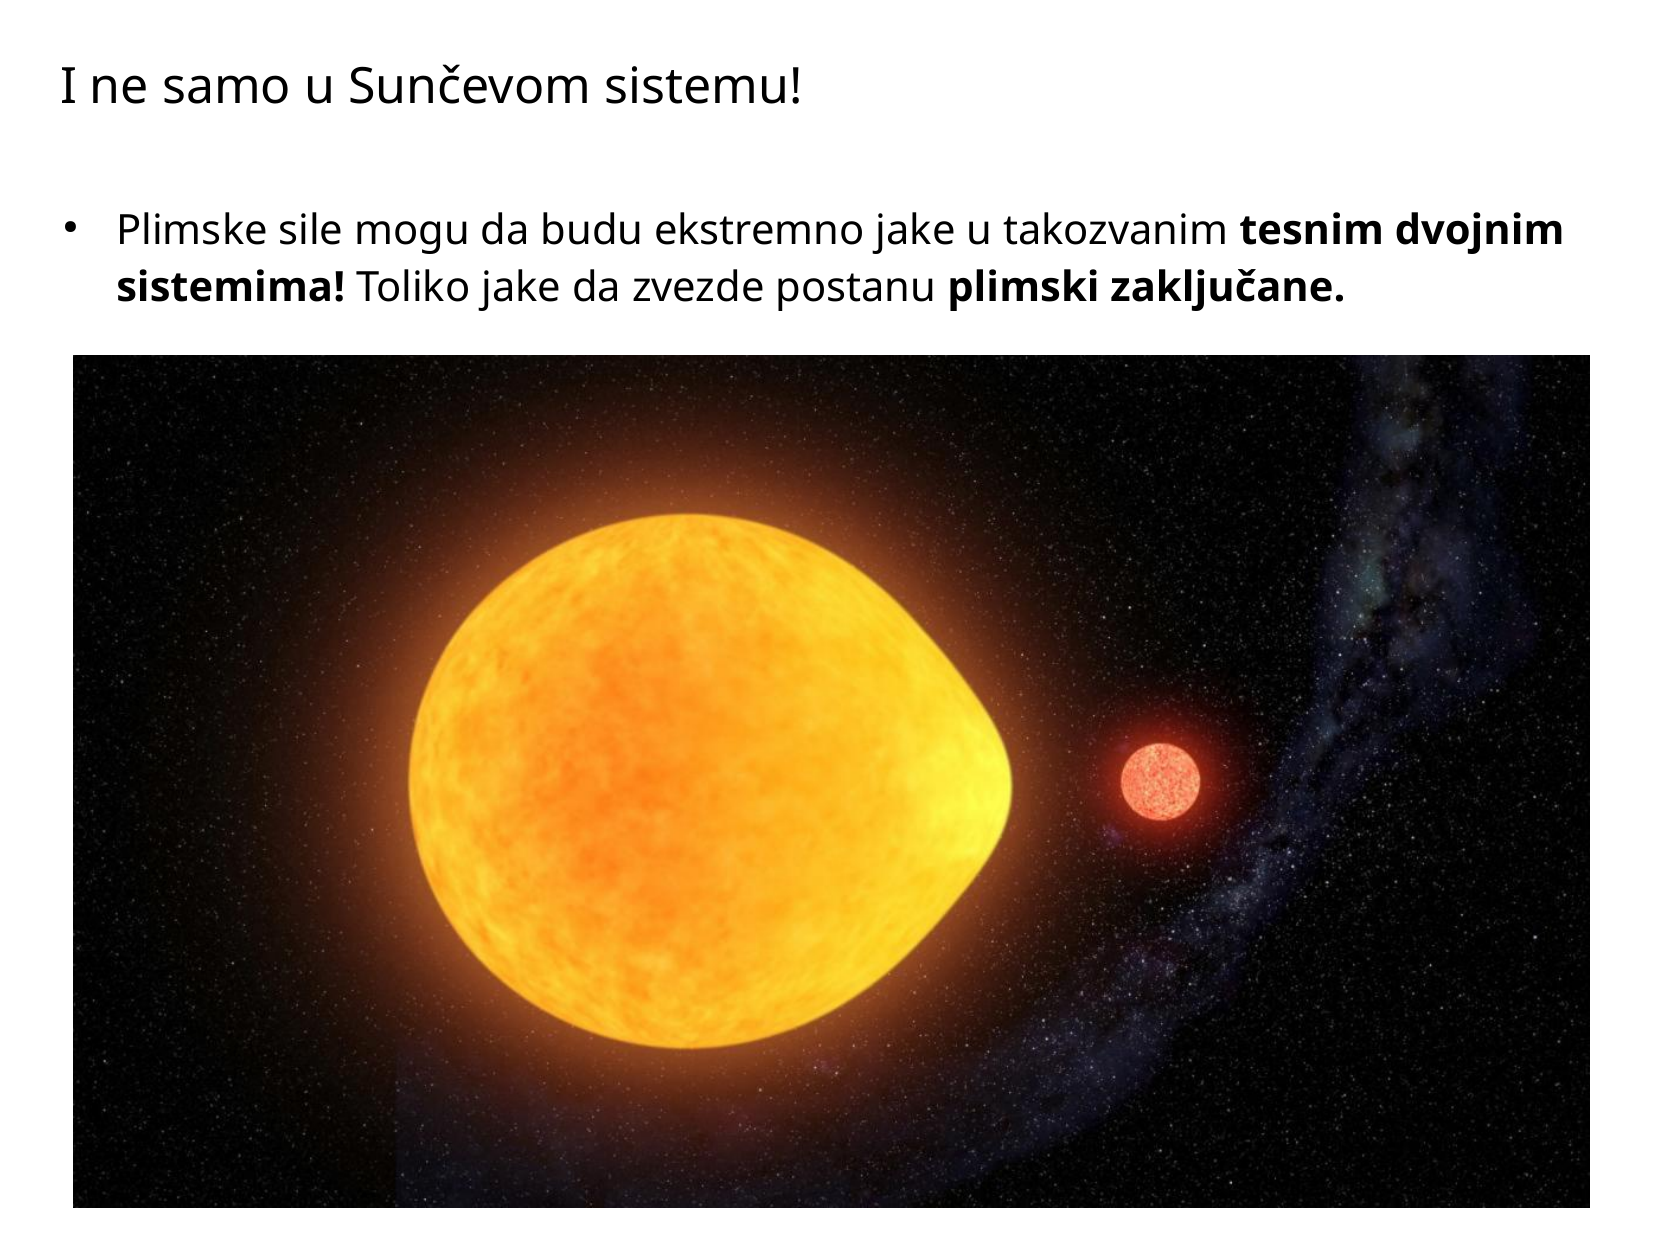

# I ne samo u Sunčevom sistemu!
Plimske sile mogu da budu ekstremno jake u takozvanim tesnim dvojnim sistemima! Toliko jake da zvezde postanu plimski zaključane.